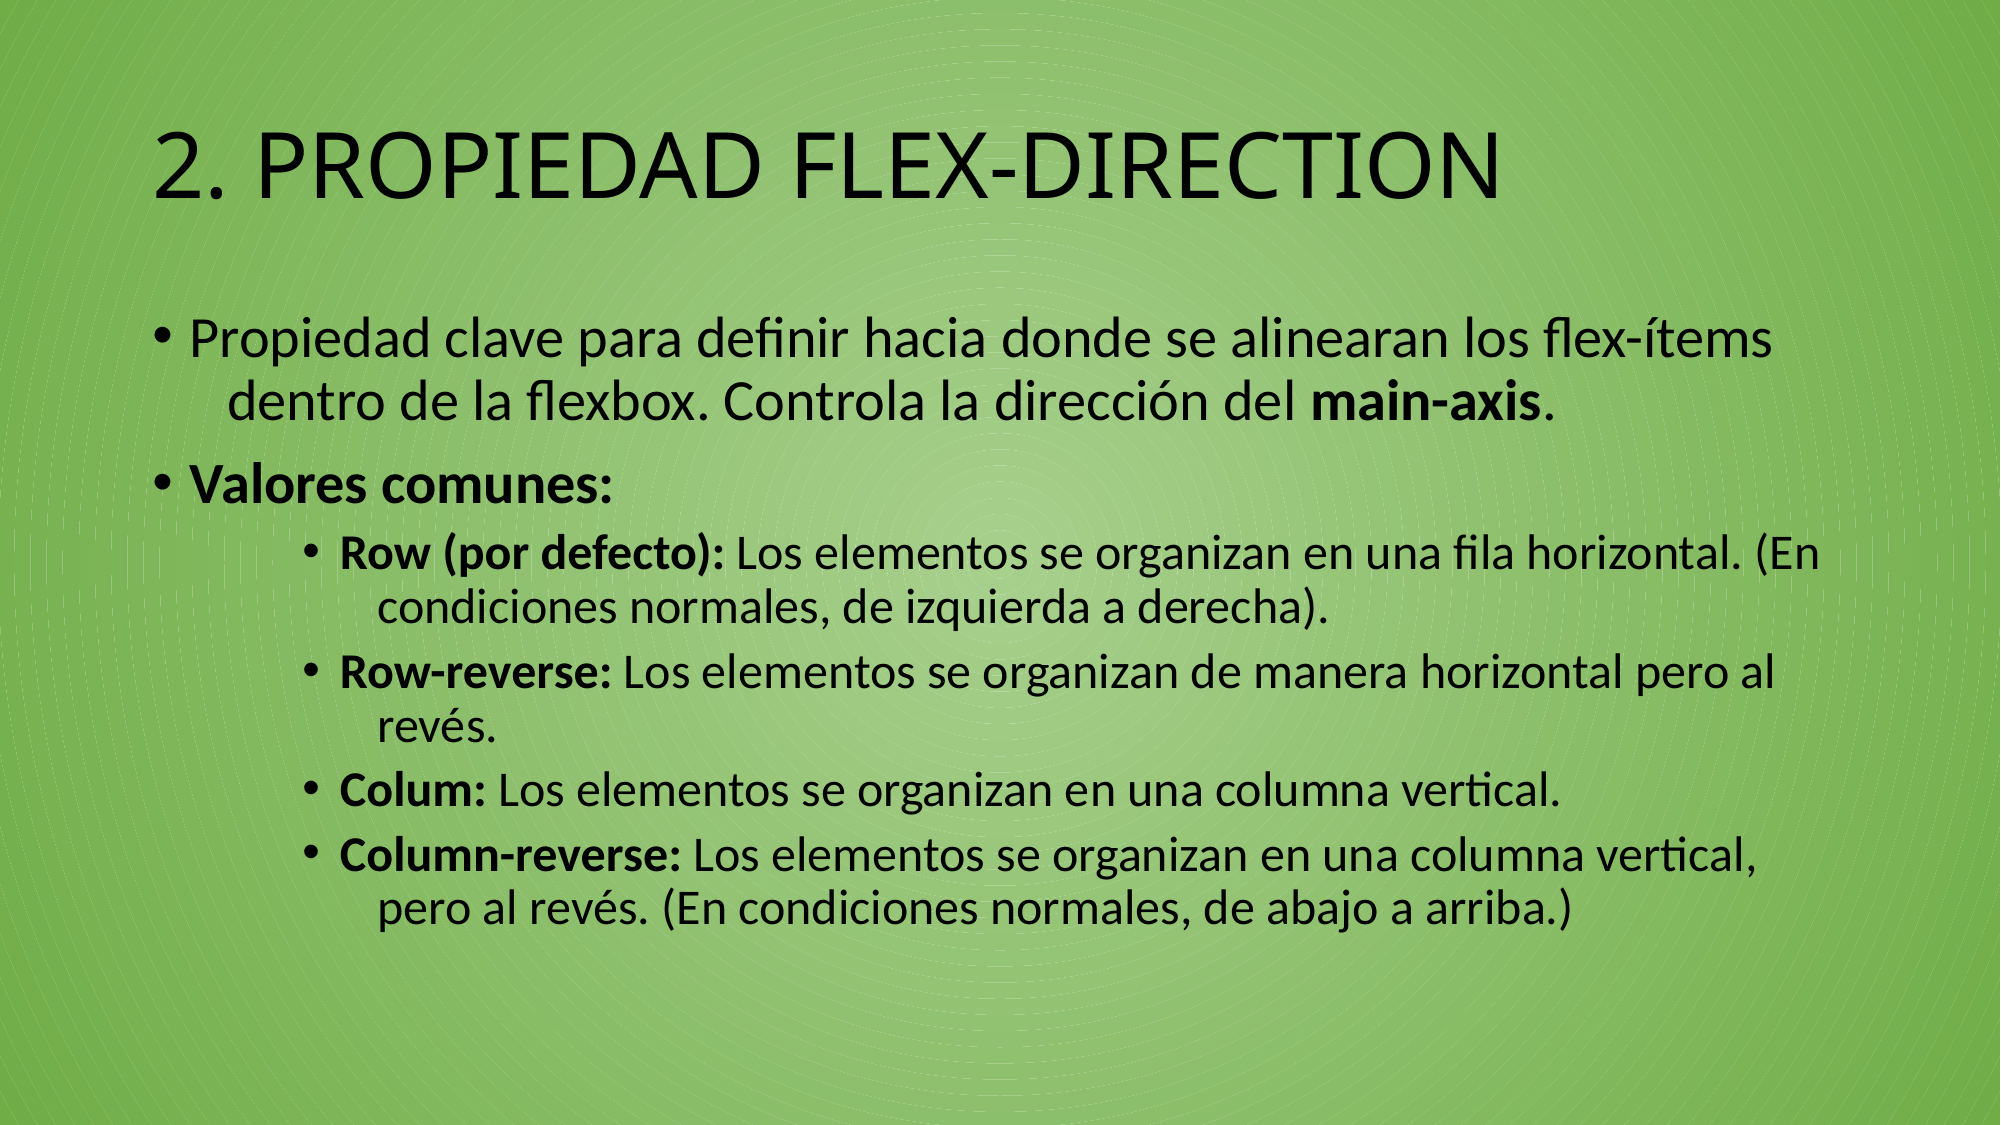

# 2. PROPIEDAD FLEX-DIRECTION
Propiedad clave para definir hacia donde se alinearan los flex-ítems dentro de la flexbox. Controla la dirección del main-axis.
Valores comunes:
Row (por defecto): Los elementos se organizan en una fila horizontal. (En condiciones normales, de izquierda a derecha).
Row-reverse: Los elementos se organizan de manera horizontal pero al revés.
Colum: Los elementos se organizan en una columna vertical.
Column-reverse: Los elementos se organizan en una columna vertical, pero al revés. (En condiciones normales, de abajo a arriba.)